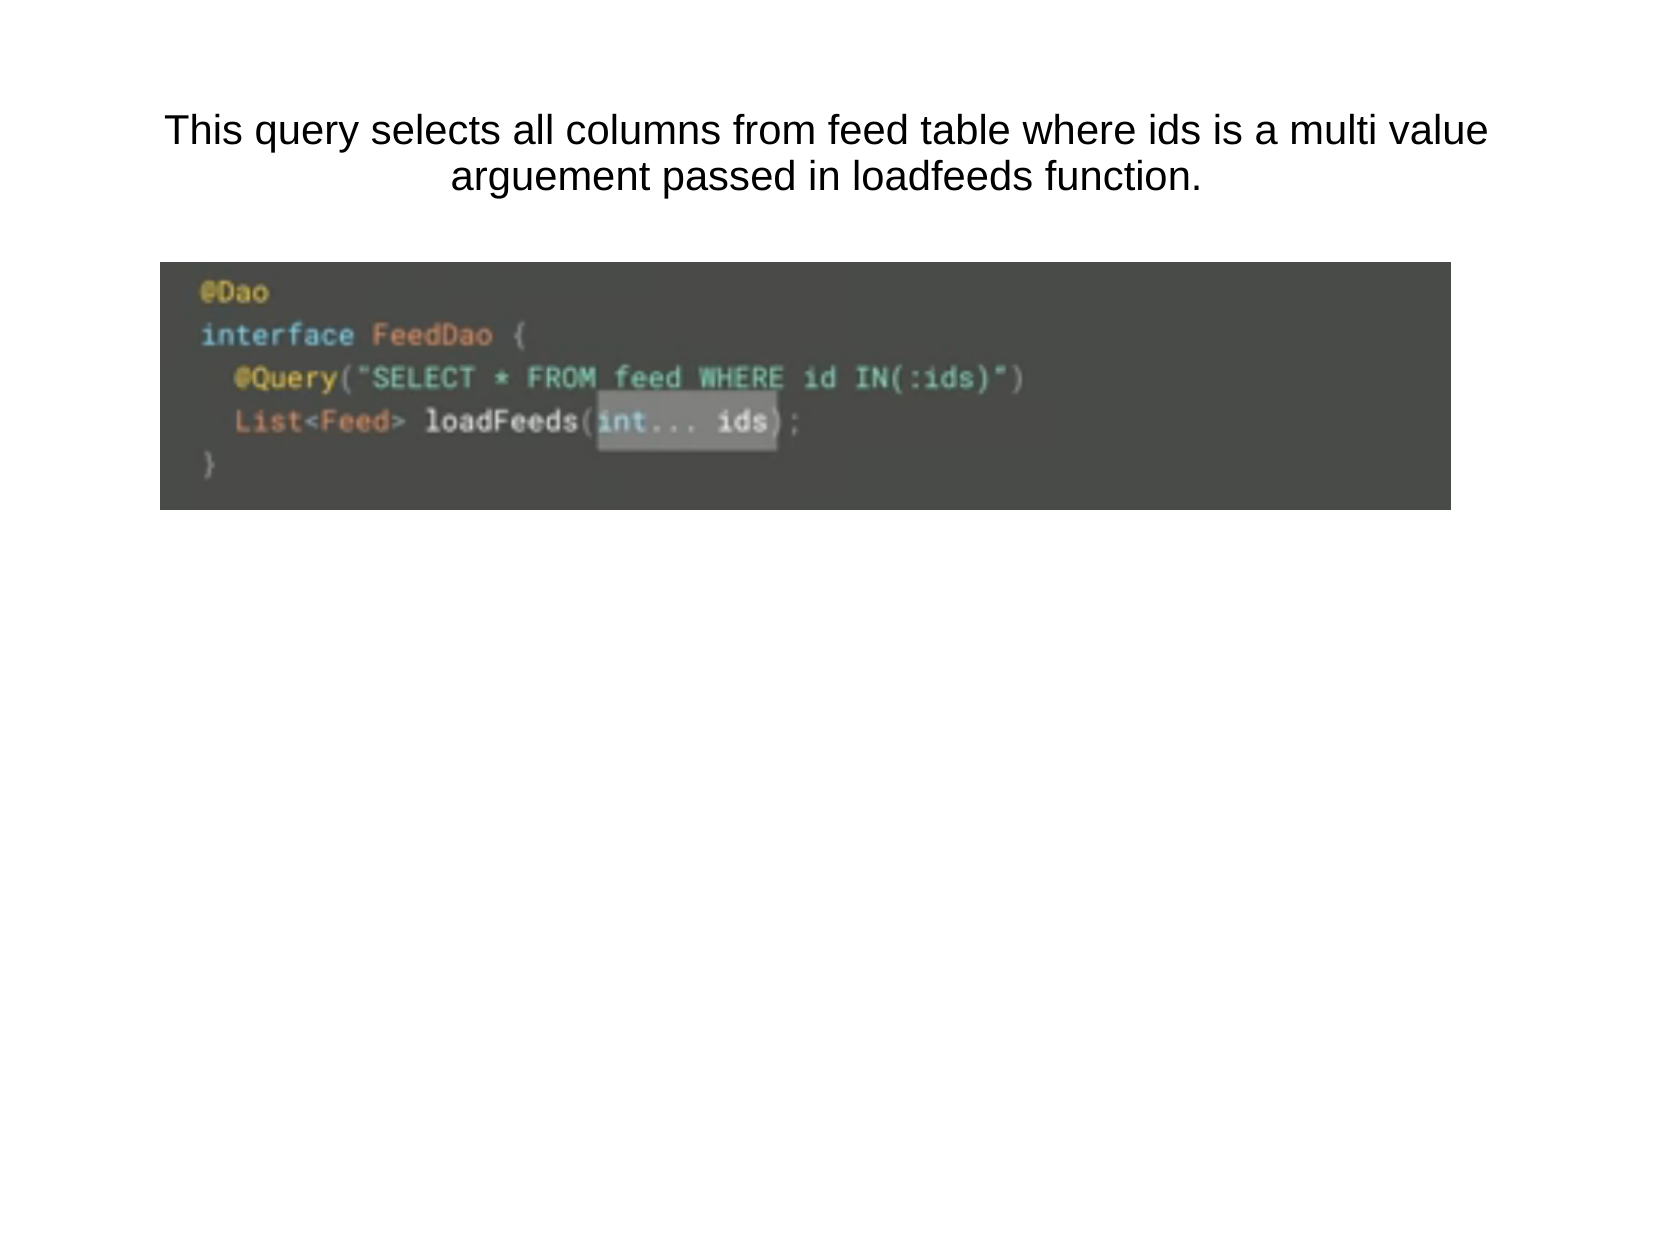

# This query selects all columns from feed table where ids is a multi value arguement passed in loadfeeds function.